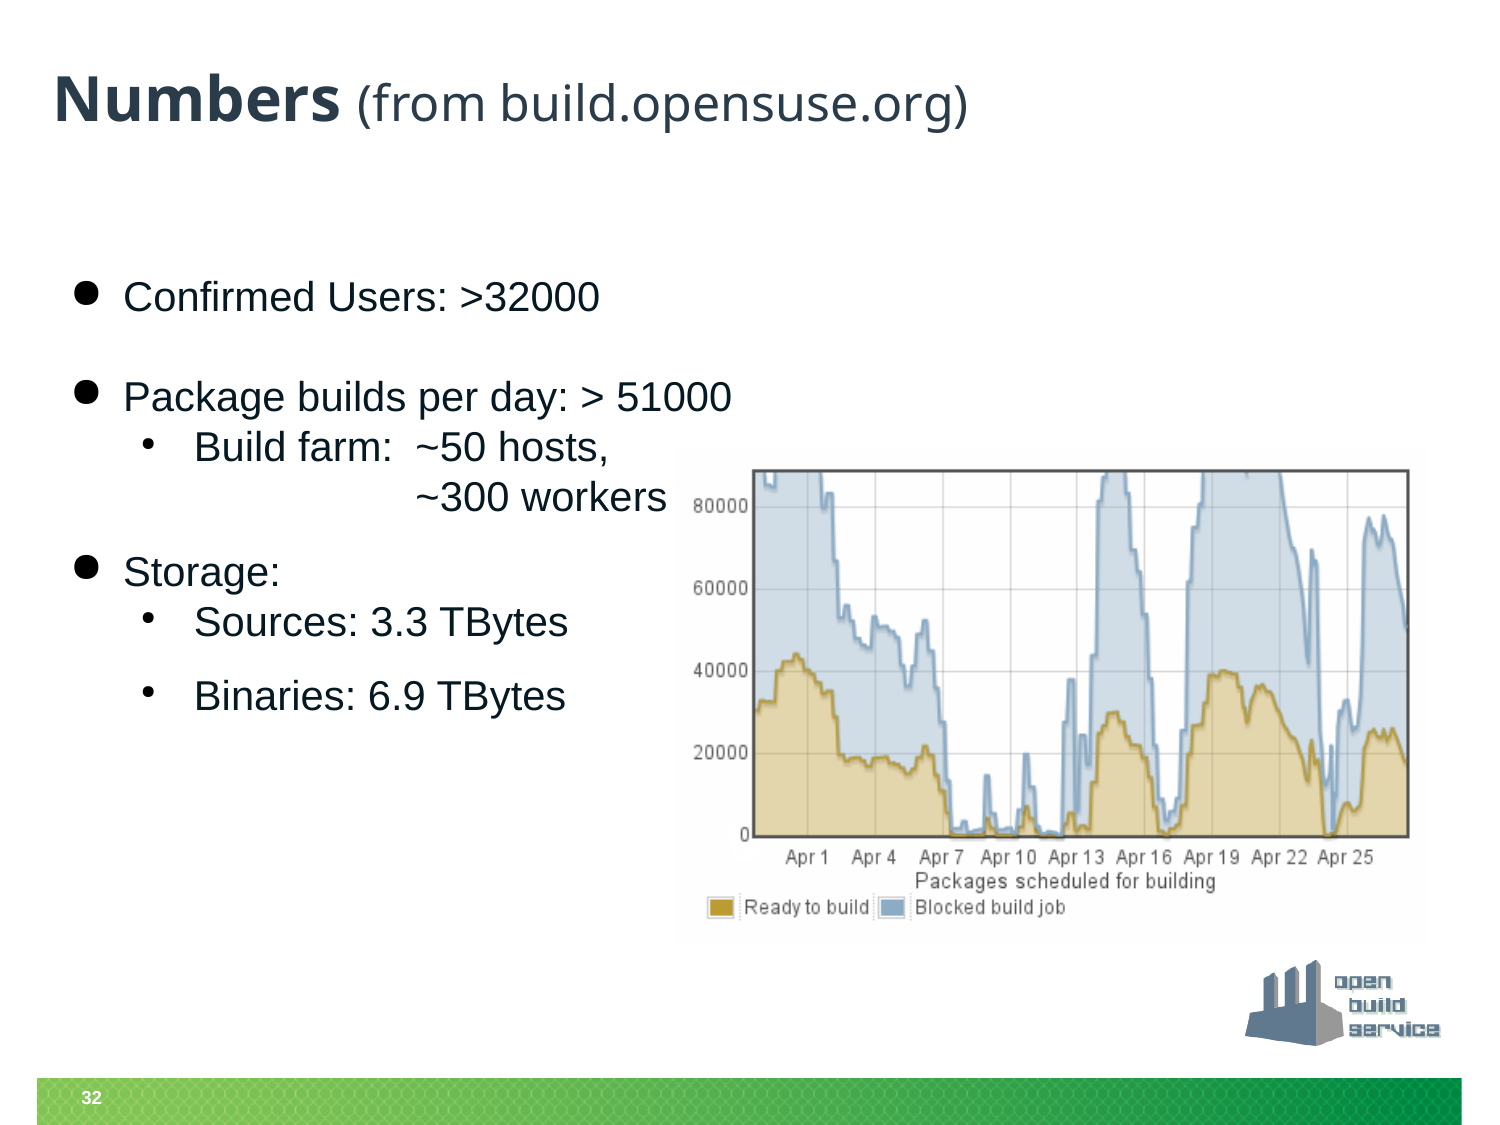

# Numbers (from build.opensuse.org)
Confirmed Users: >32000
Package builds per day: > 51000
Build farm:	~50 hosts,
			~300 workers
Storage:
Sources: 3.3 TBytes
Binaries: 6.9 TBytes